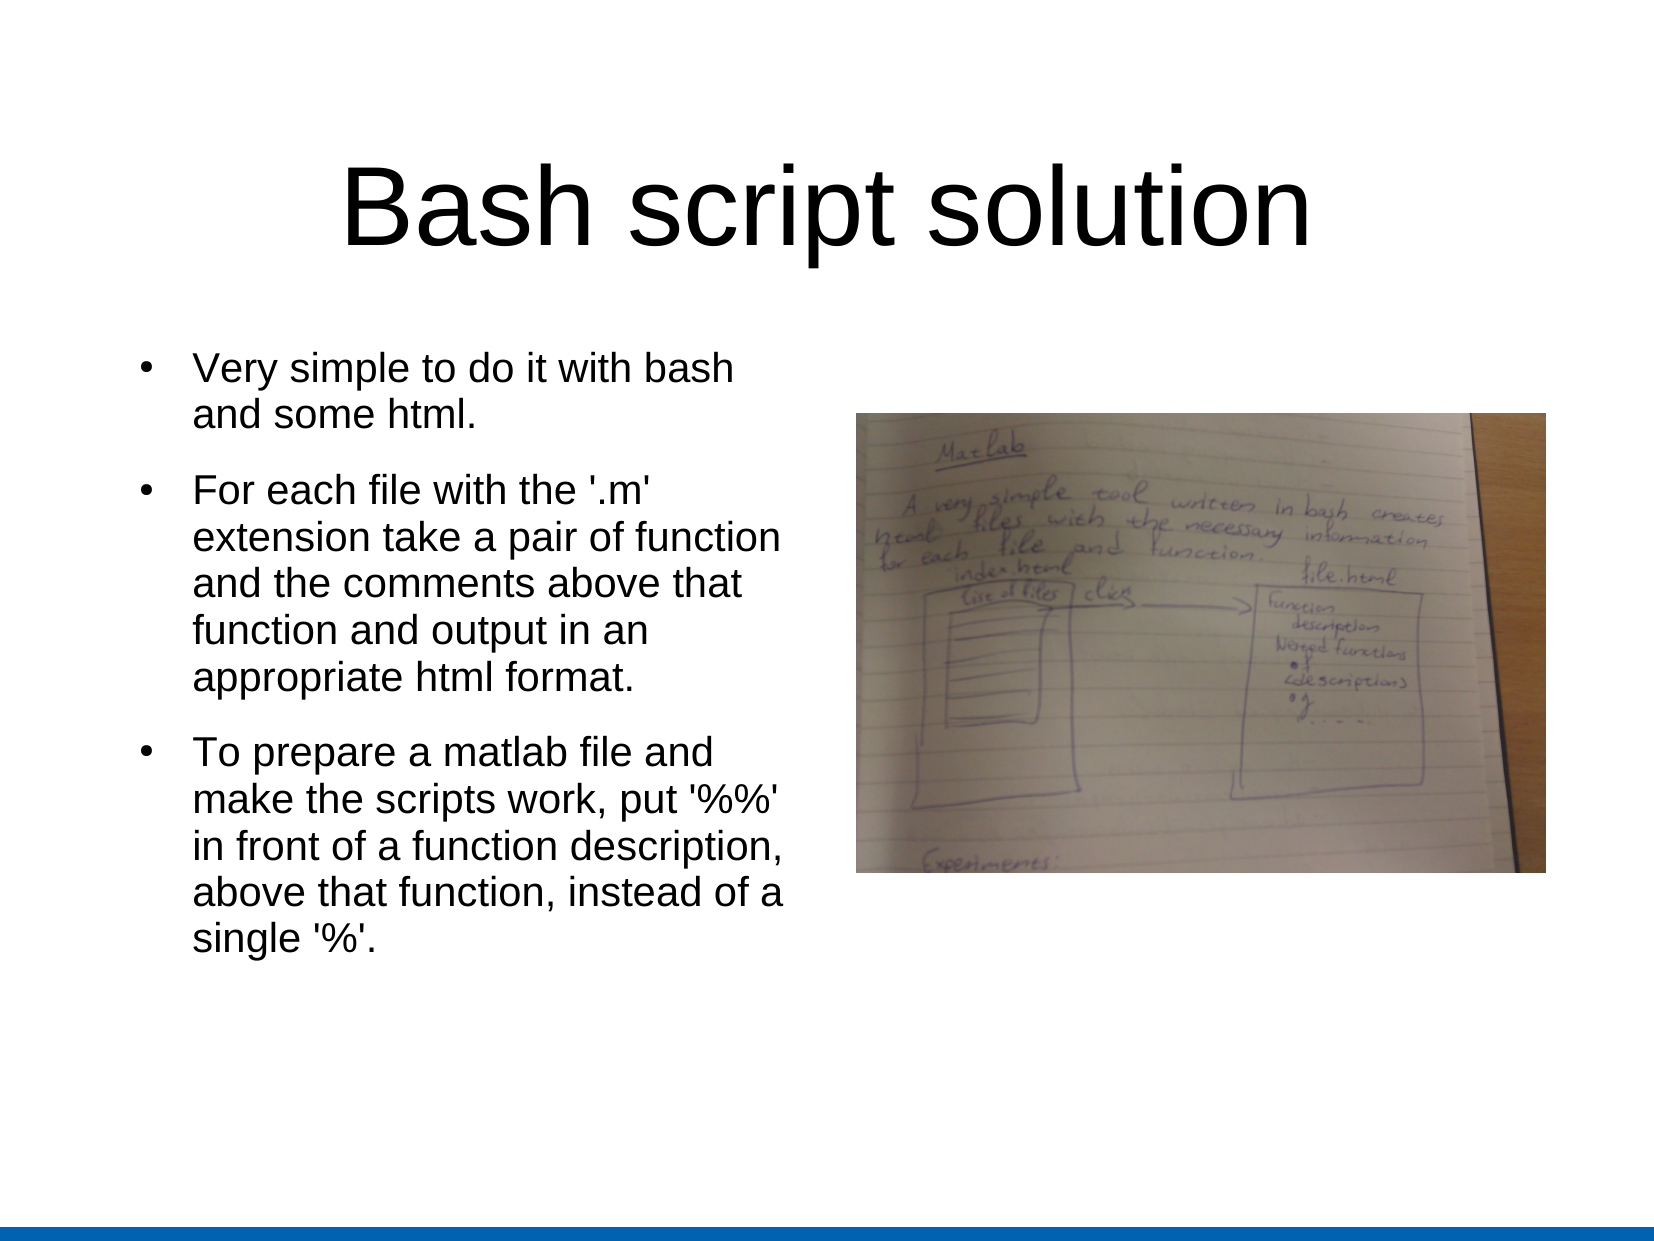

# Bash script solution
Very simple to do it with bash and some html.
For each file with the '.m' extension take a pair of function and the comments above that function and output in an appropriate html format.
To prepare a matlab file and make the scripts work, put '%%' in front of a function description, above that function, instead of a single '%'.